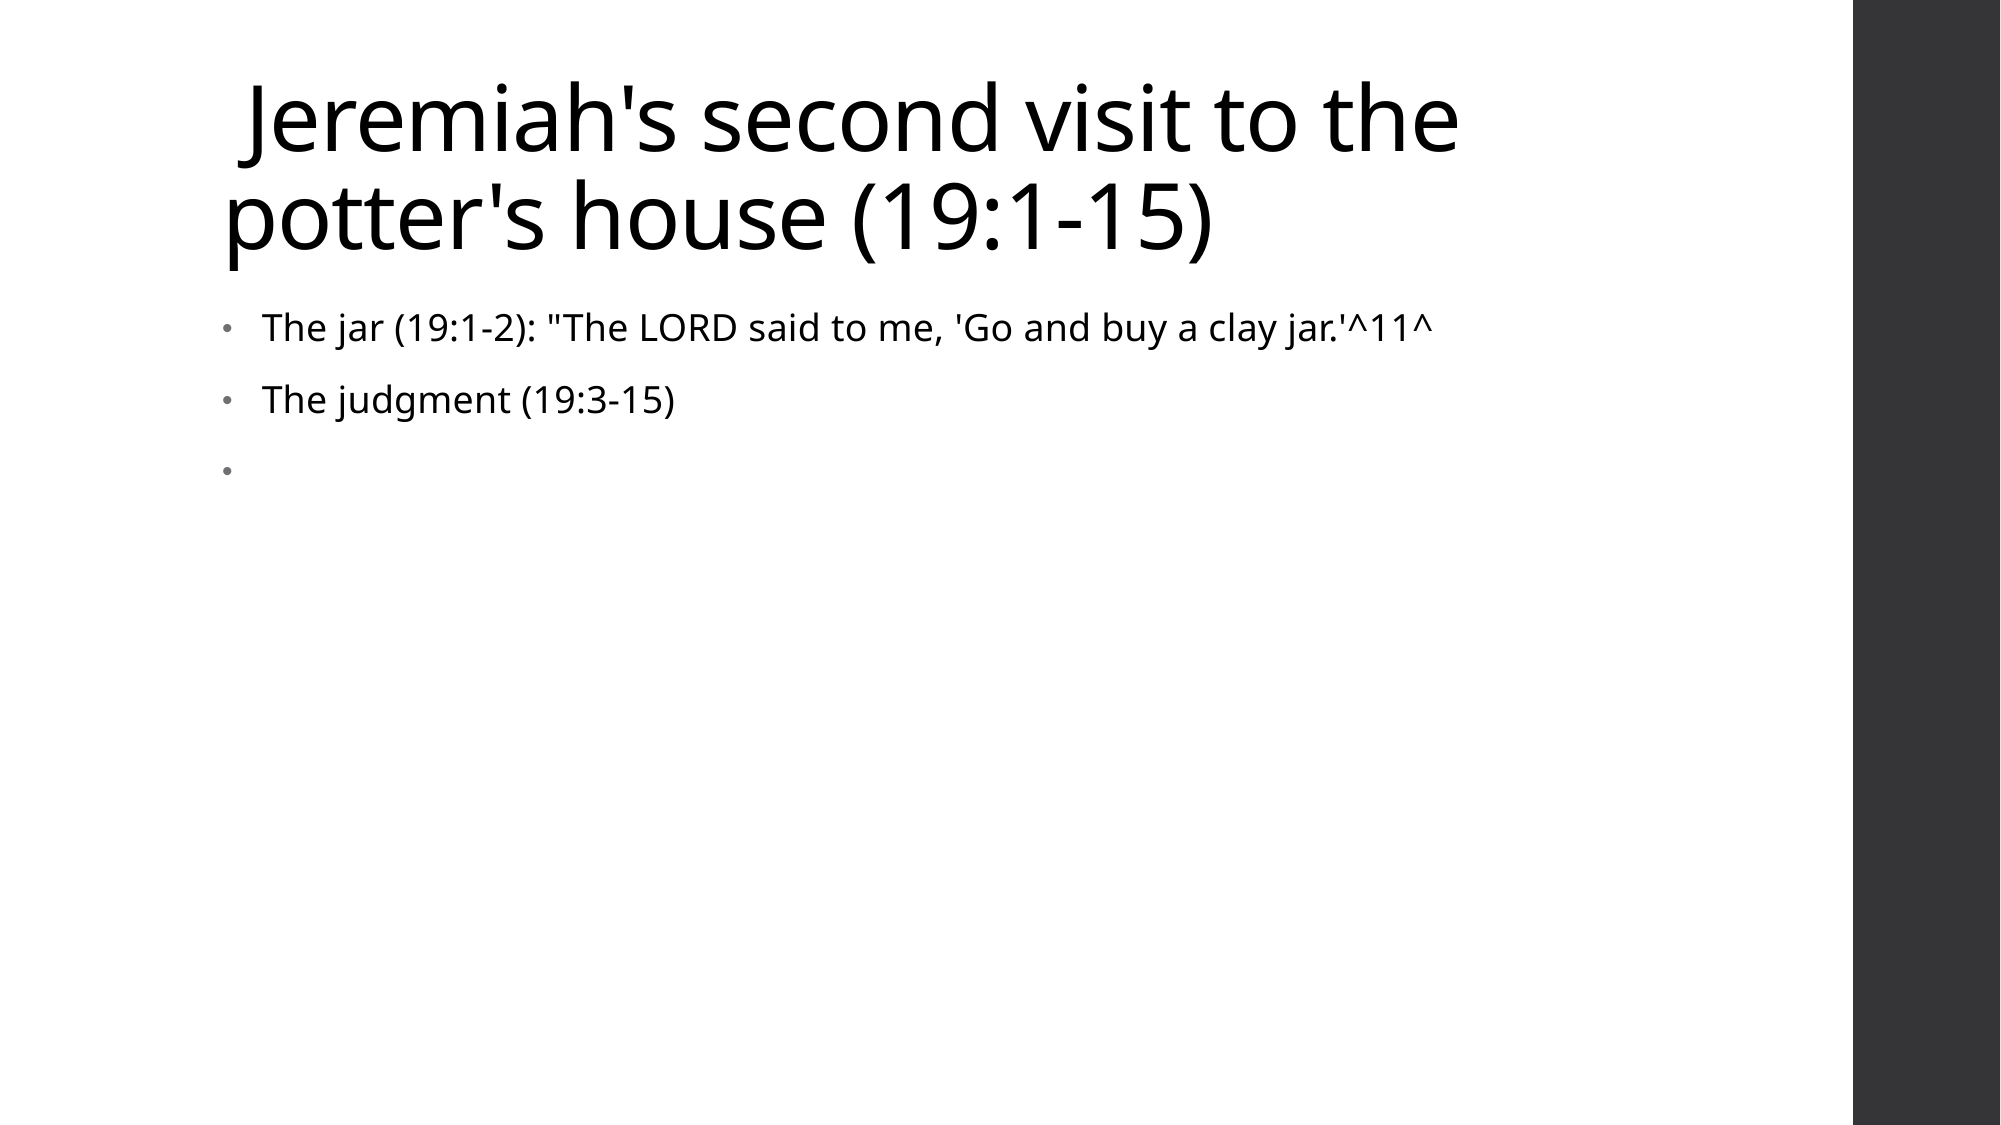

# Jeremiah's second visit to the potter's house (19:1-15)
 The jar (19:1-2): "The LORD said to me, 'Go and buy a clay jar.'^11^
 The judgment (19:3-15)